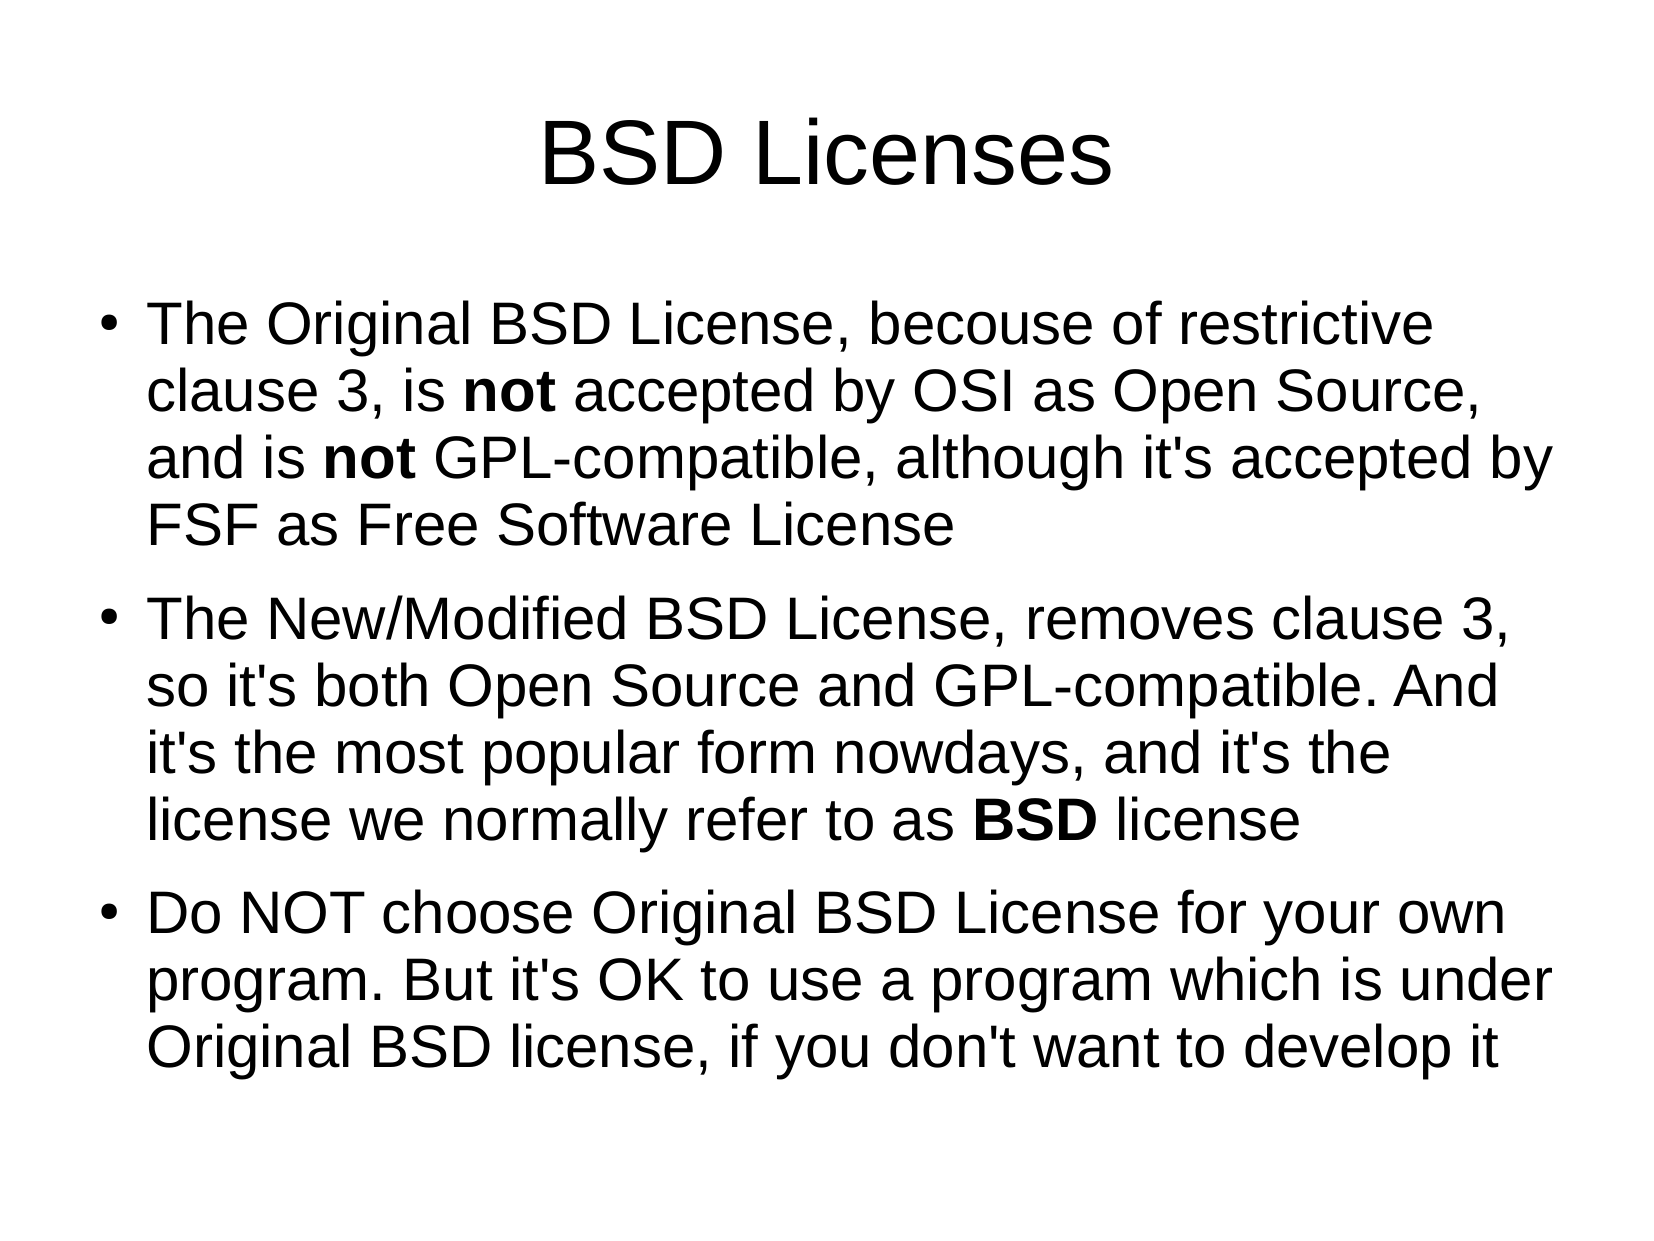

# BSD Licenses
The Original BSD License, becouse of restrictive clause 3, is not accepted by OSI as Open Source, and is not GPL-compatible, although it's accepted by FSF as Free Software License
The New/Modified BSD License, removes clause 3, so it's both Open Source and GPL-compatible. And it's the most popular form nowdays, and it's the license we normally refer to as BSD license
Do NOT choose Original BSD License for your own program. But it's OK to use a program which is under Original BSD license, if you don't want to develop it